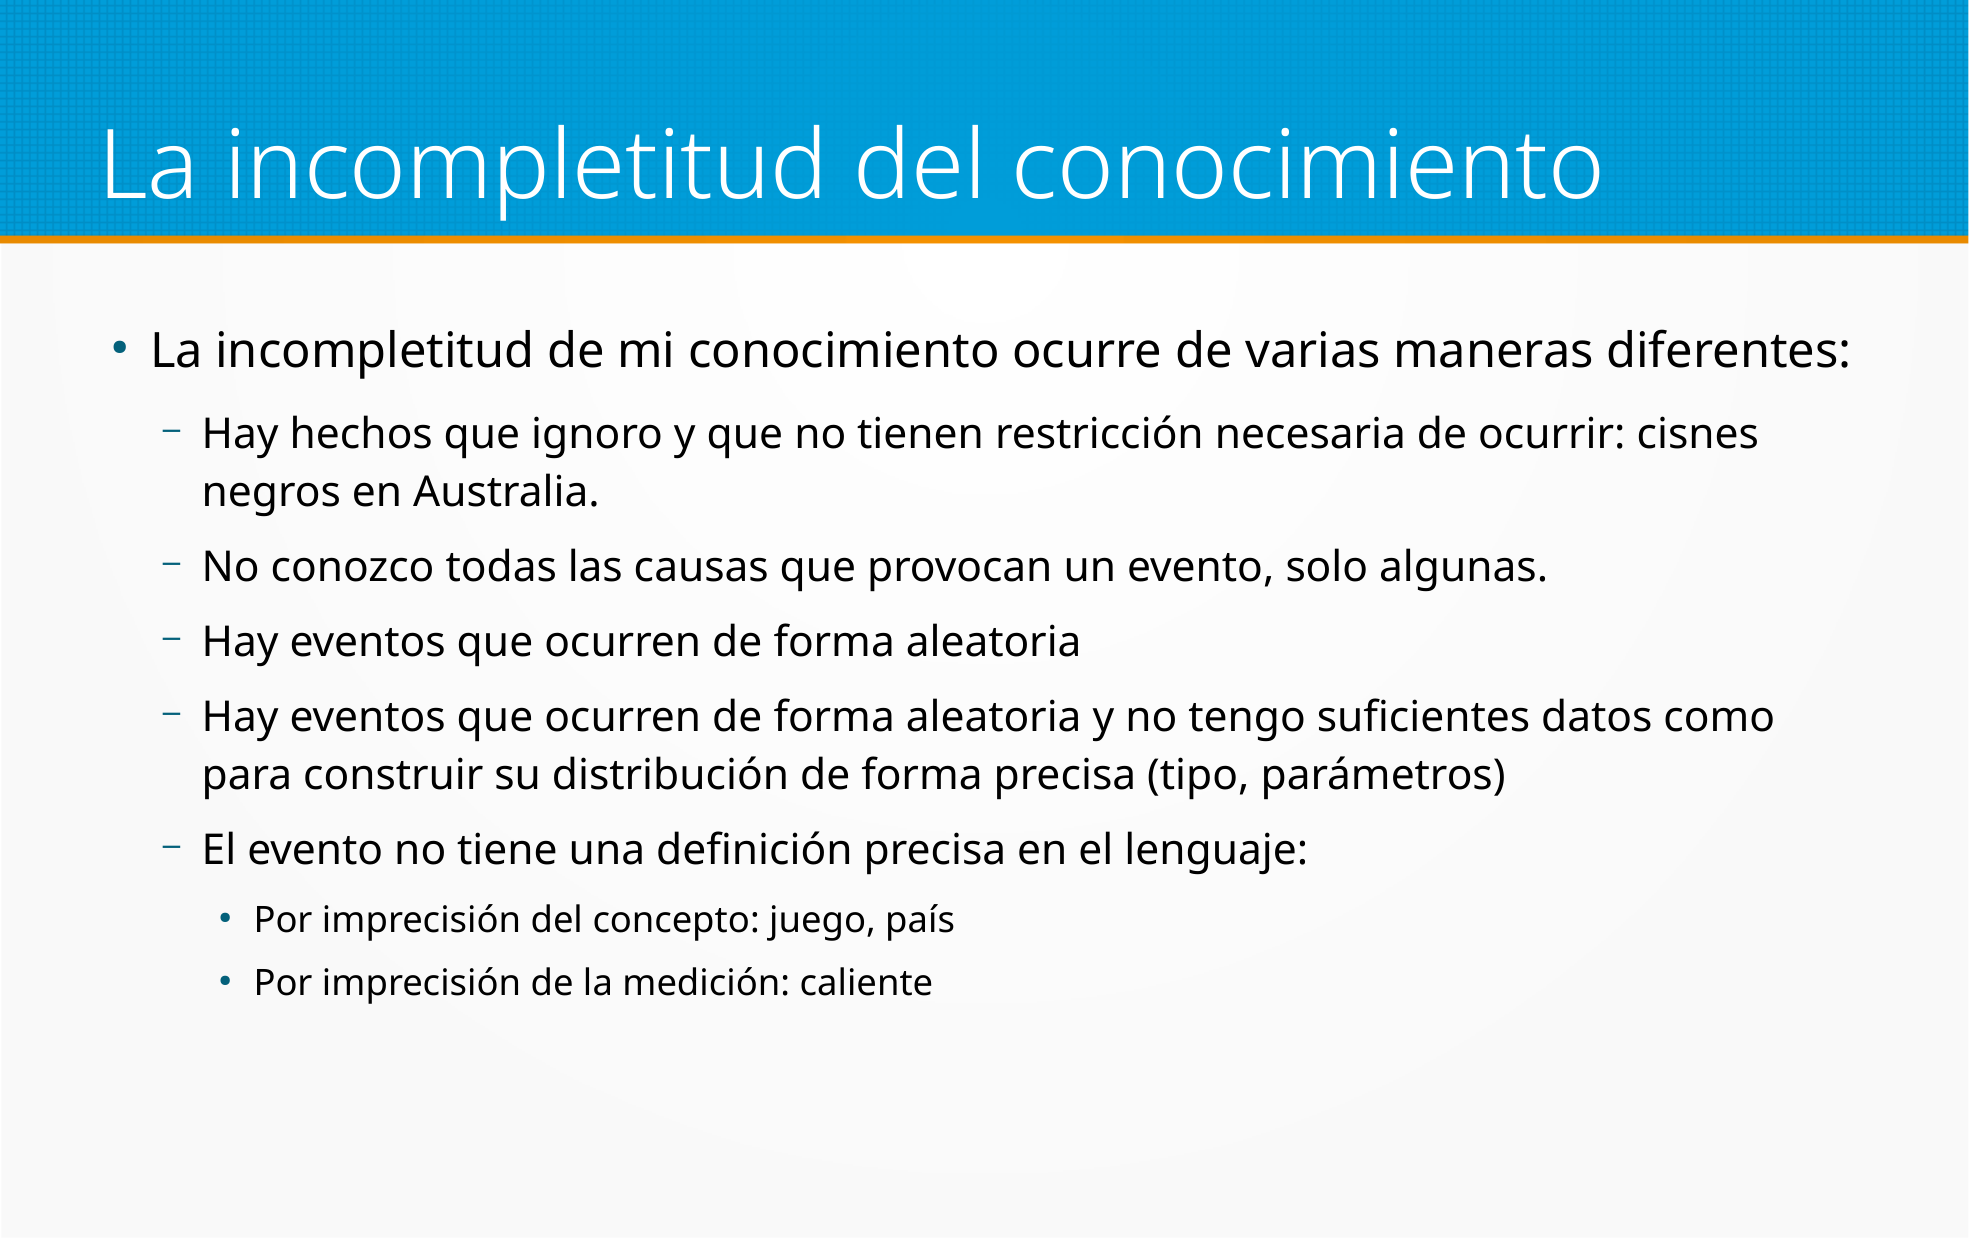

# La incompletitud del conocimiento
La incompletitud de mi conocimiento ocurre de varias maneras diferentes:
Hay hechos que ignoro y que no tienen restricción necesaria de ocurrir: cisnes negros en Australia.
No conozco todas las causas que provocan un evento, solo algunas.
Hay eventos que ocurren de forma aleatoria
Hay eventos que ocurren de forma aleatoria y no tengo suficientes datos como para construir su distribución de forma precisa (tipo, parámetros)
El evento no tiene una definición precisa en el lenguaje:
Por imprecisión del concepto: juego, país
Por imprecisión de la medición: caliente